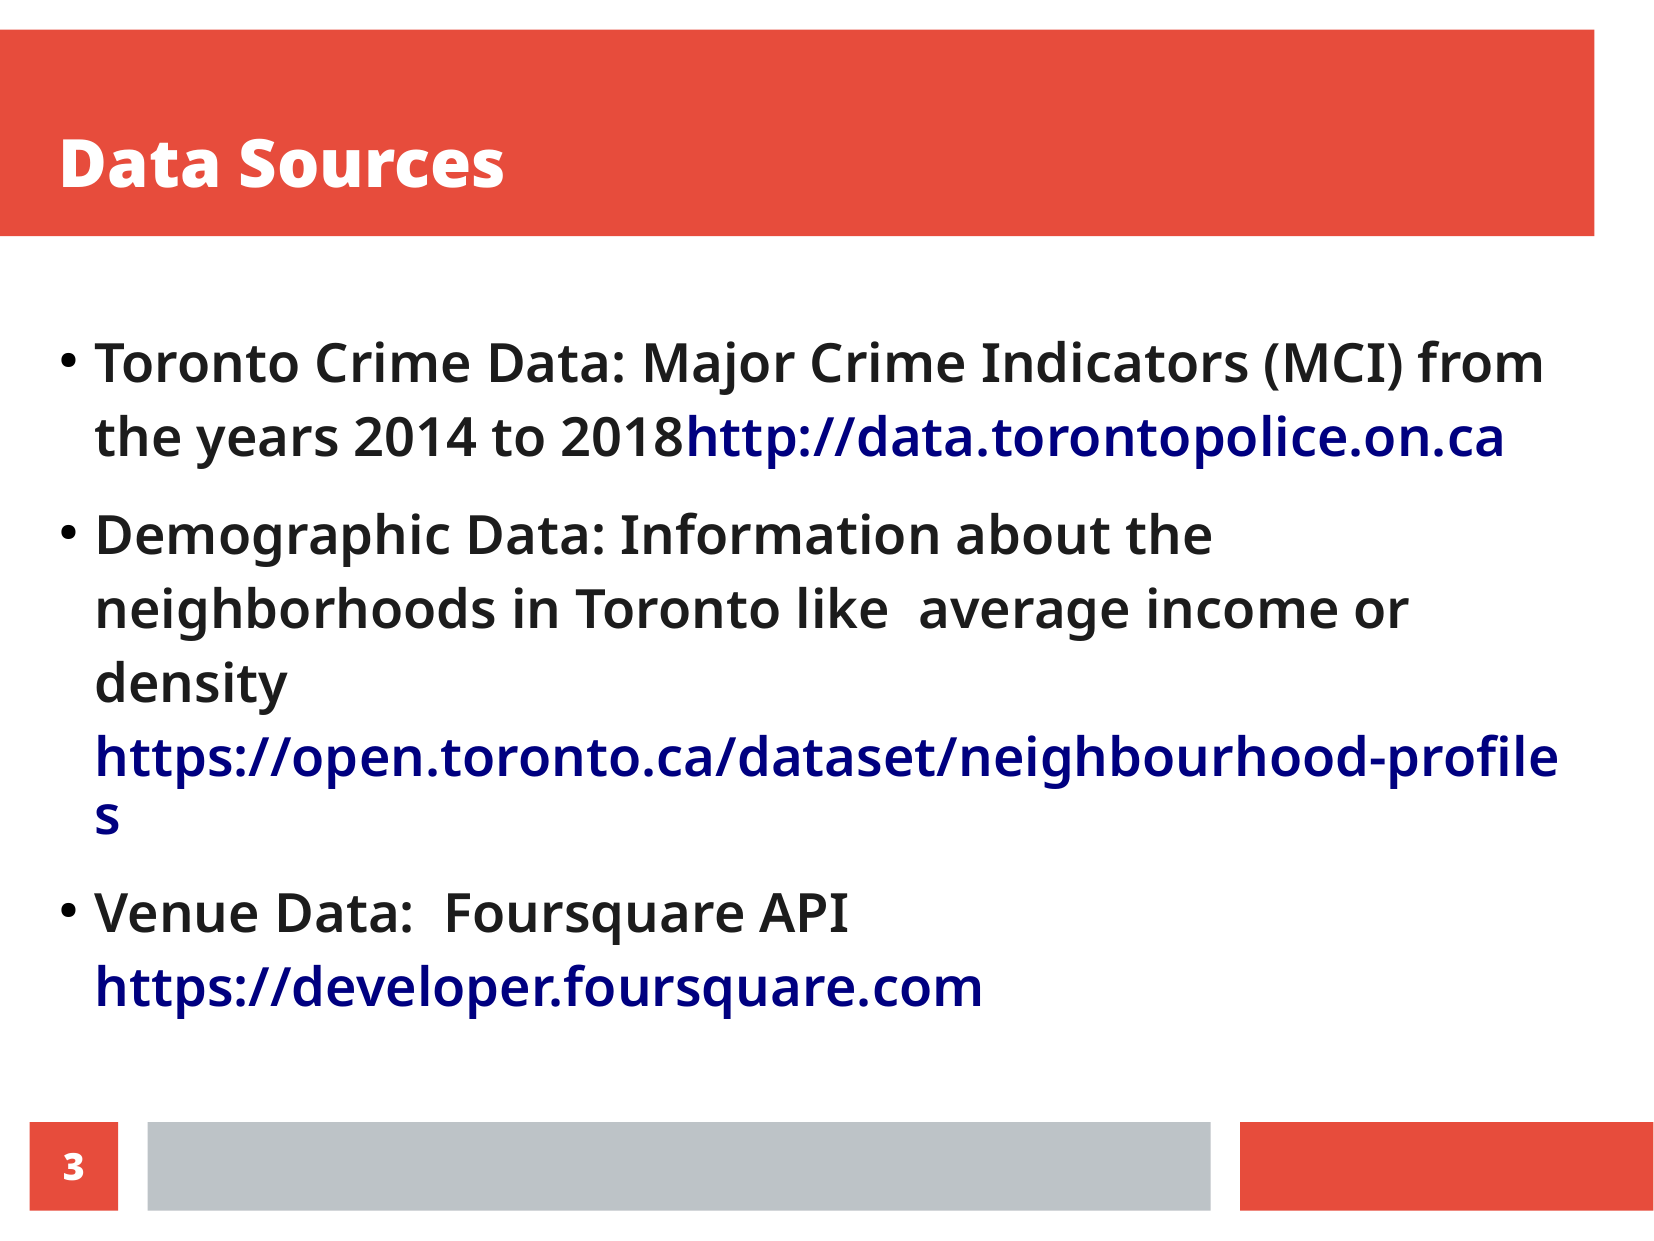

# Data Sources
Toronto Crime Data: Major Crime Indicators (MCI) from the years 2014 to 2018http://data.torontopolice.on.ca
Demographic Data: Information about the neighborhoods in Toronto like average income or density https://open.toronto.ca/dataset/neighbourhood-profiles
Venue Data: Foursquare API https://developer.foursquare.com
3